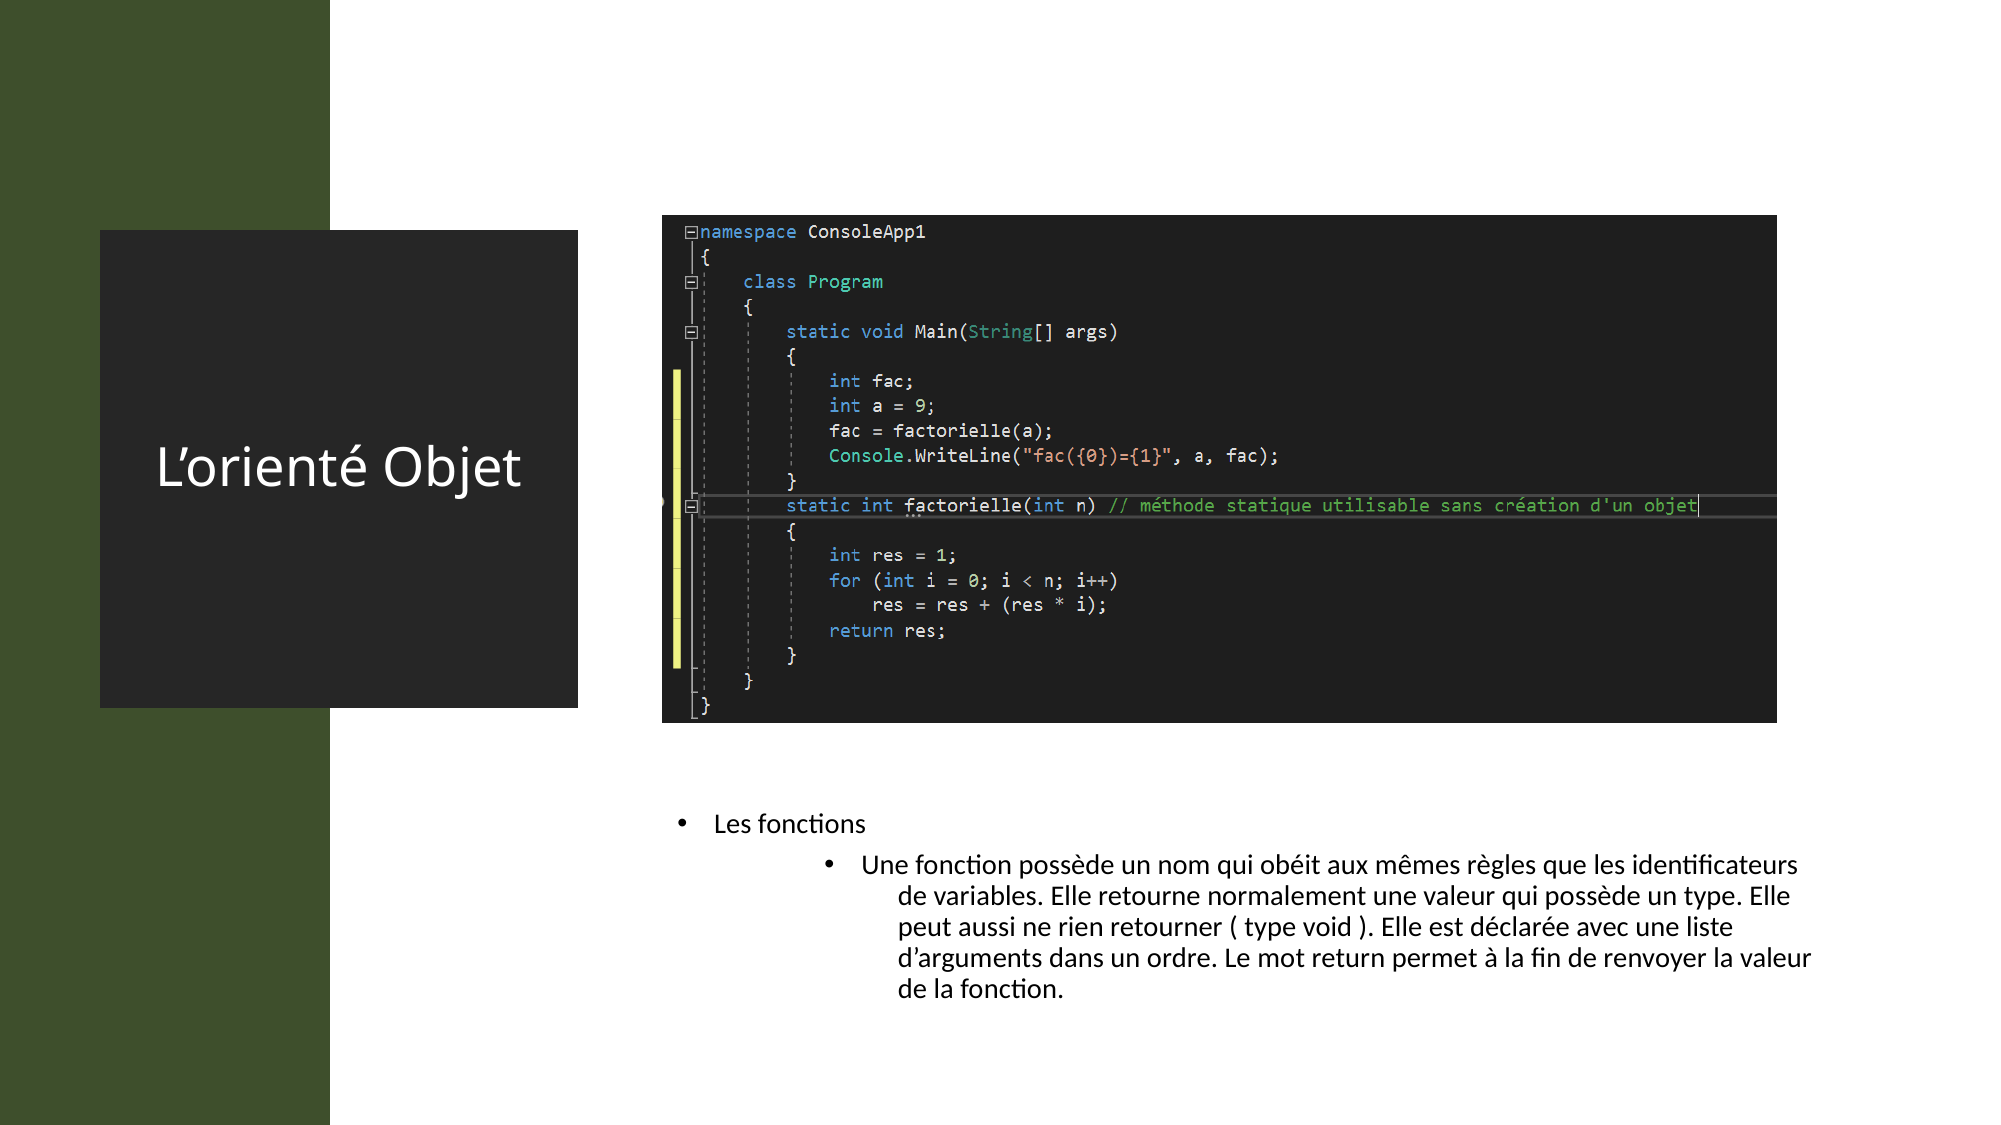

# L’orienté Objet
Les fonctions
Une fonction possède un nom qui obéit aux mêmes règles que les identificateurs de variables. Elle retourne normalement une valeur qui possède un type. Elle peut aussi ne rien retourner ( type void ). Elle est déclarée avec une liste d’arguments dans un ordre. Le mot return permet à la fin de renvoyer la valeur de la fonction.